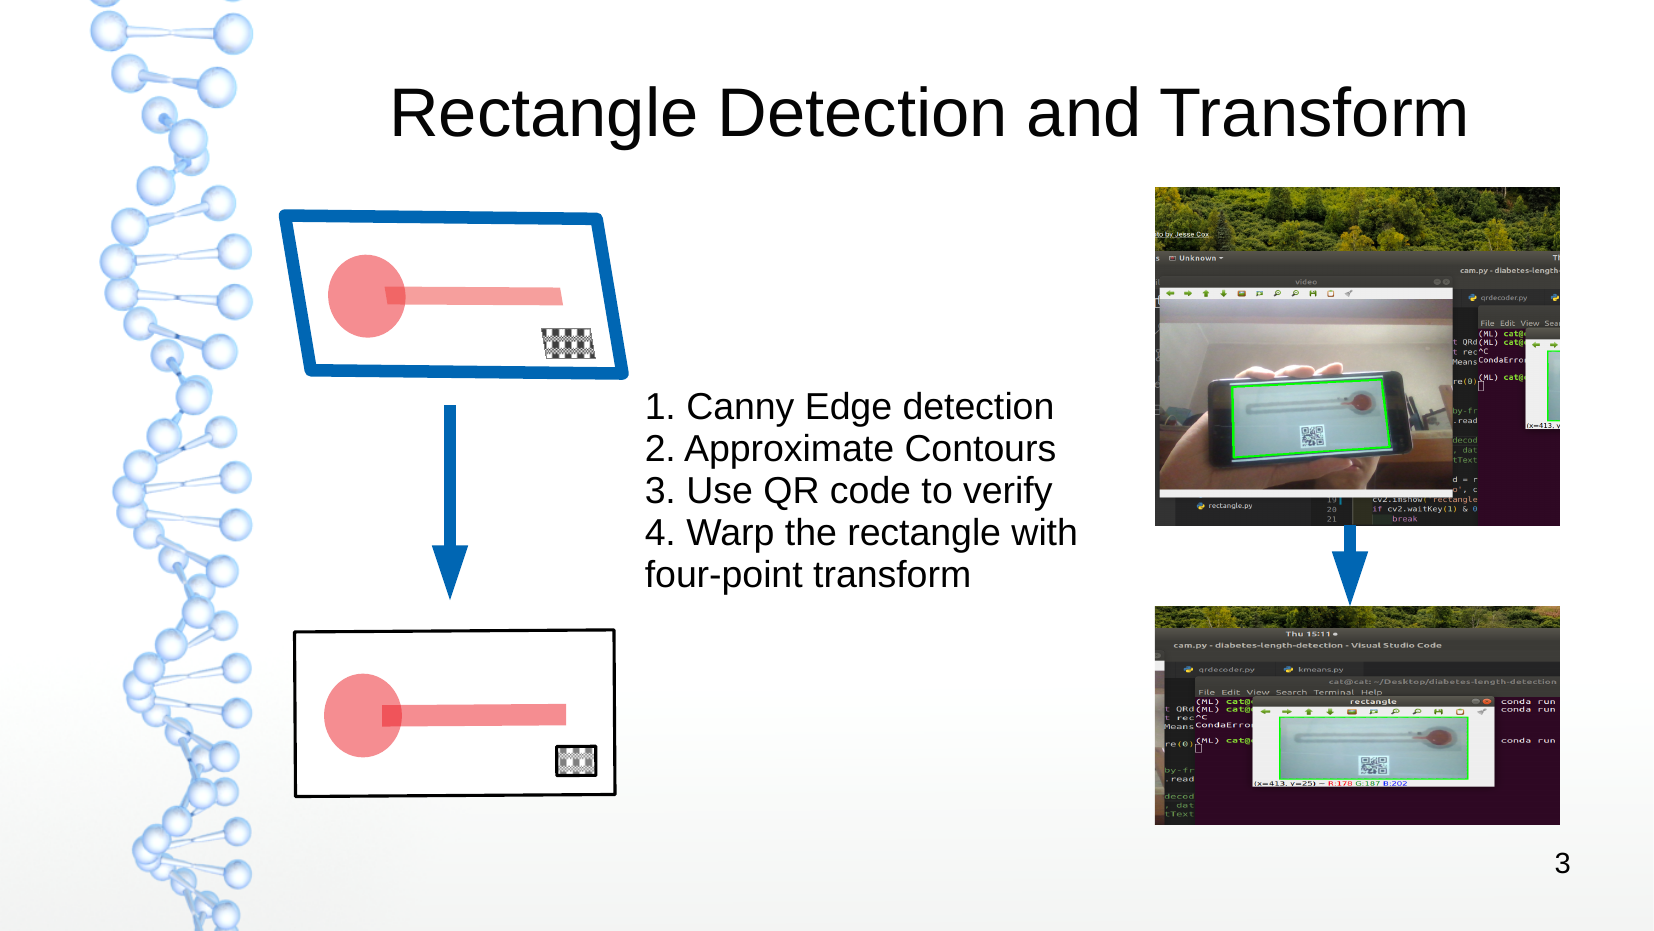

# Rectangle Detection and Transform
1. Canny Edge detection
2. Approximate Contours
3. Use QR code to verify
4. Warp the rectangle with four-point transform
3